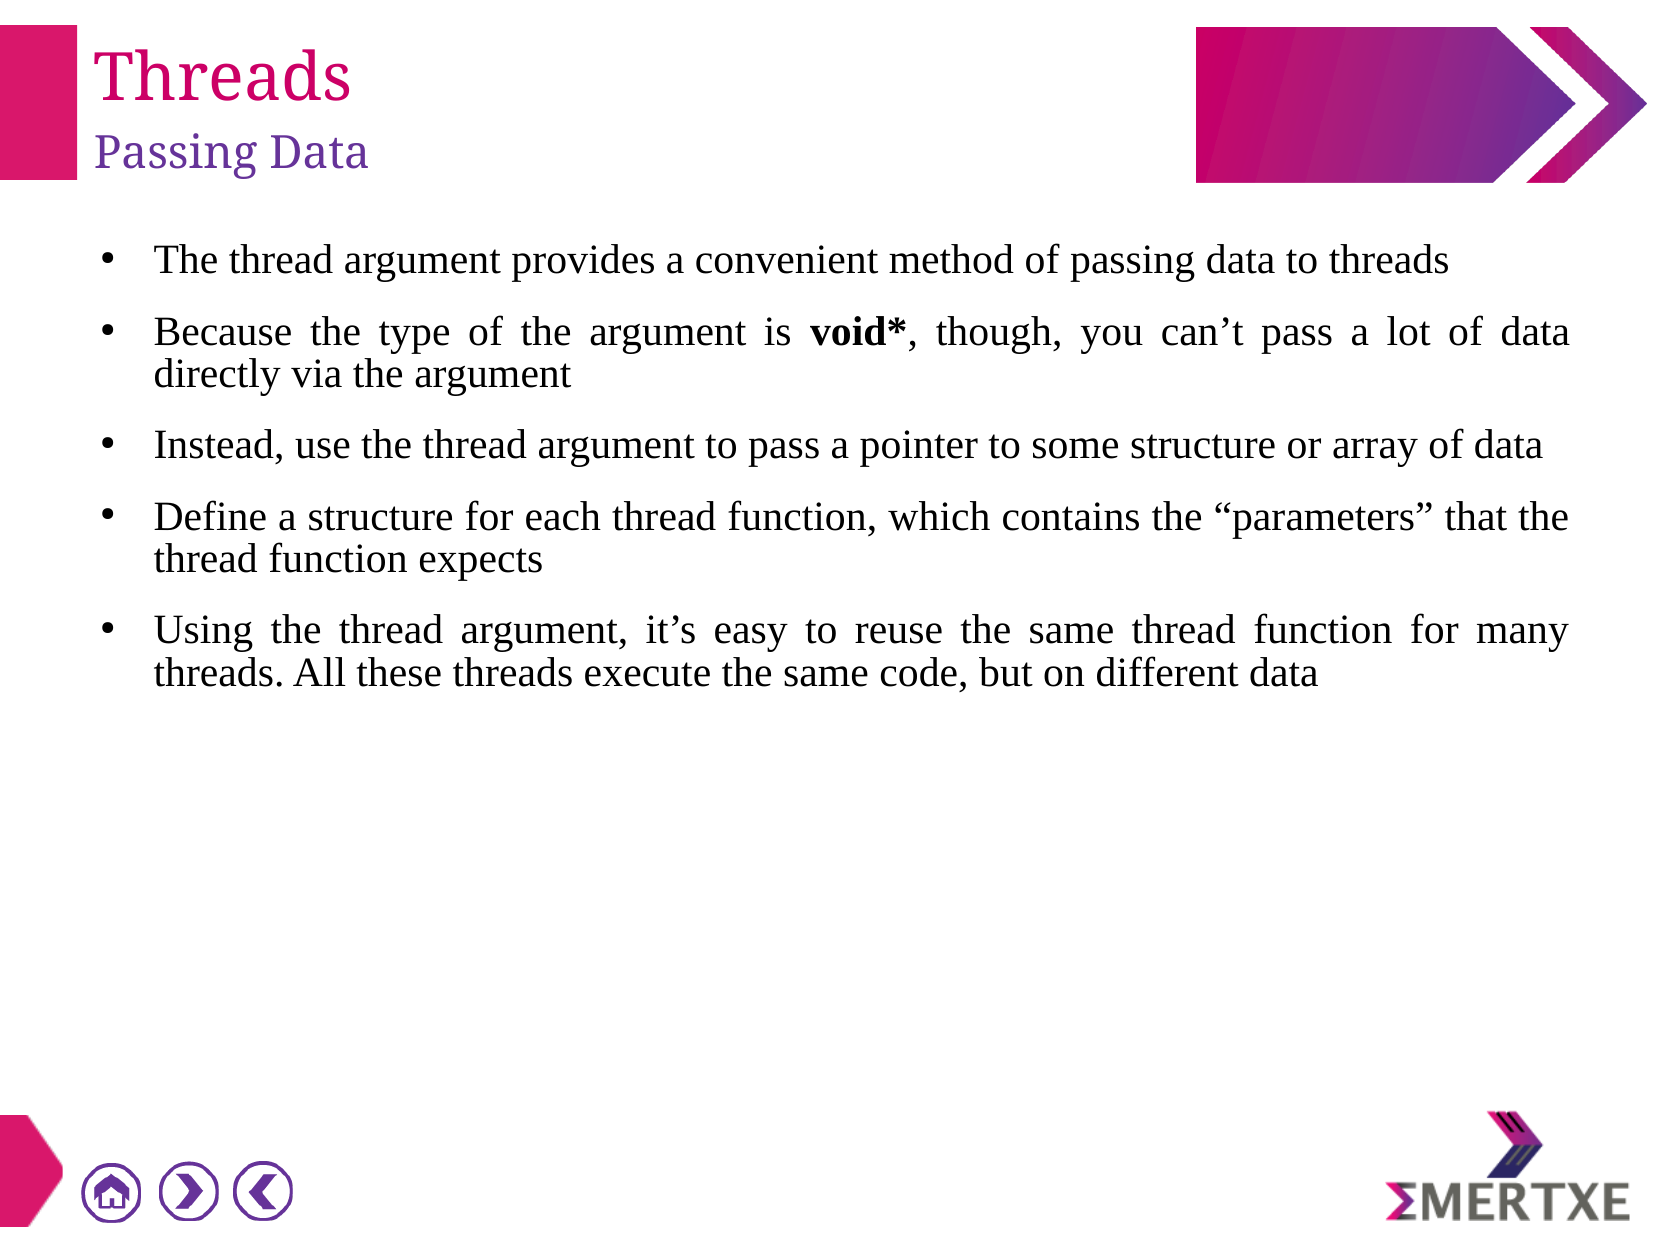

# Threads Passing Data
The thread argument provides a convenient method of passing data to threads
Because the type of the argument is void*, though, you can’t pass a lot of data directly via the argument
Instead, use the thread argument to pass a pointer to some structure or array of data
Define a structure for each thread function, which contains the “parameters” that the thread function expects
Using the thread argument, it’s easy to reuse the same thread function for many threads. All these threads execute the same code, but on different data